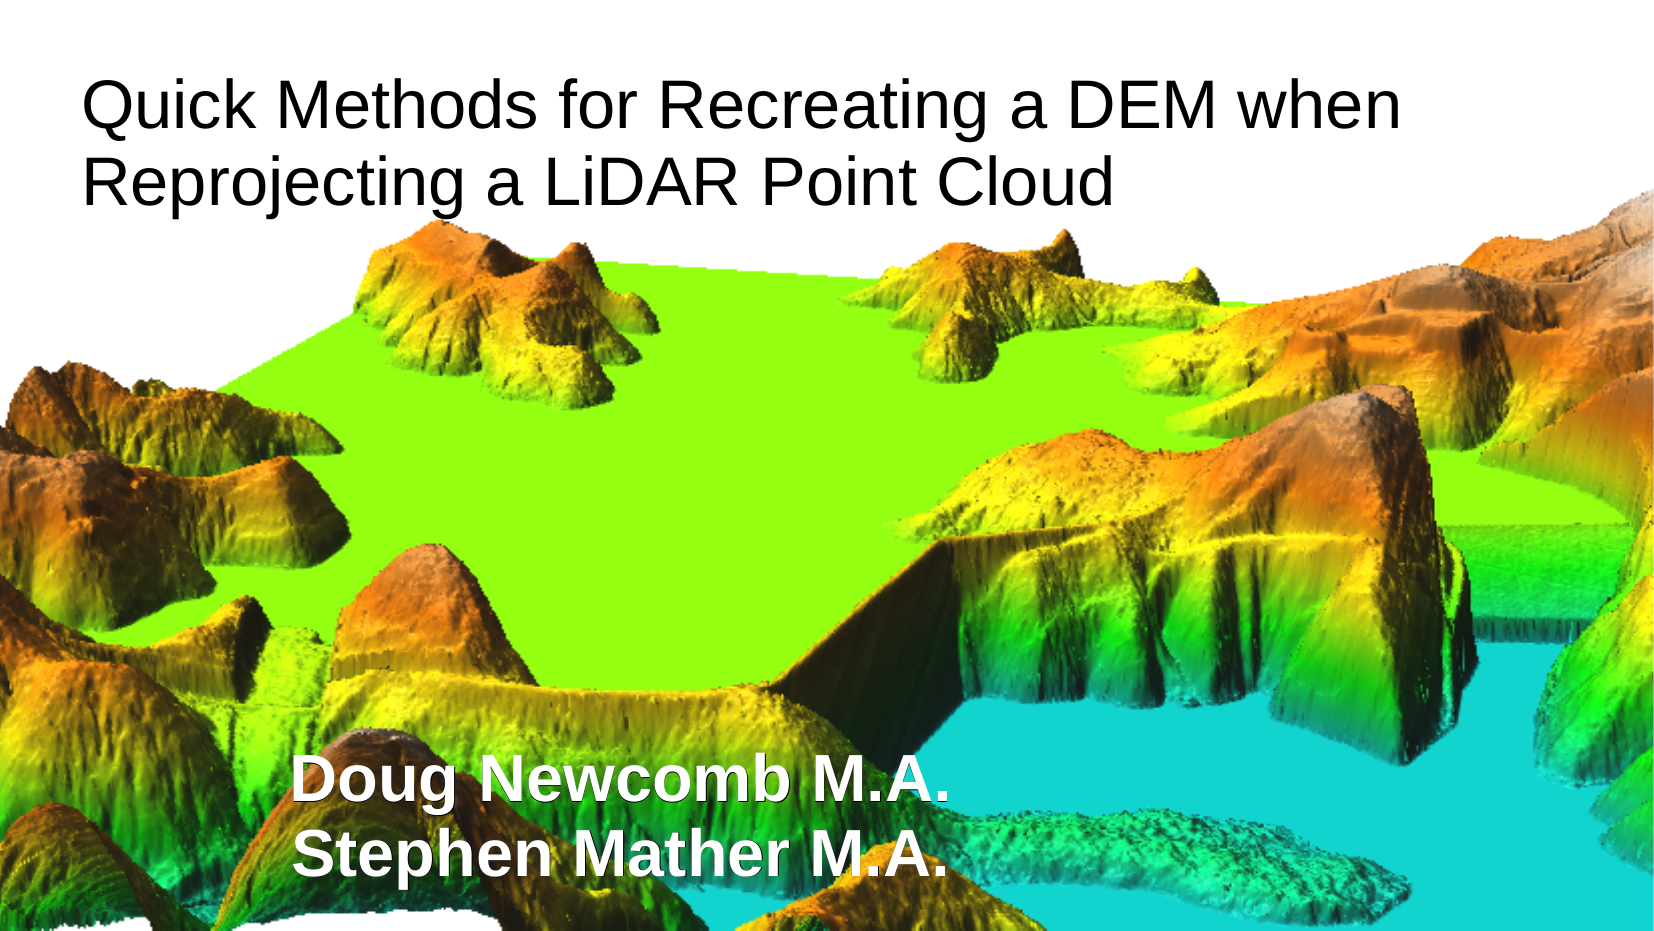

Quick Methods for Recreating a DEM when Reprojecting a LiDAR Point Cloud
#
Doug Newcomb M.A.
Stephen Mather M.A.